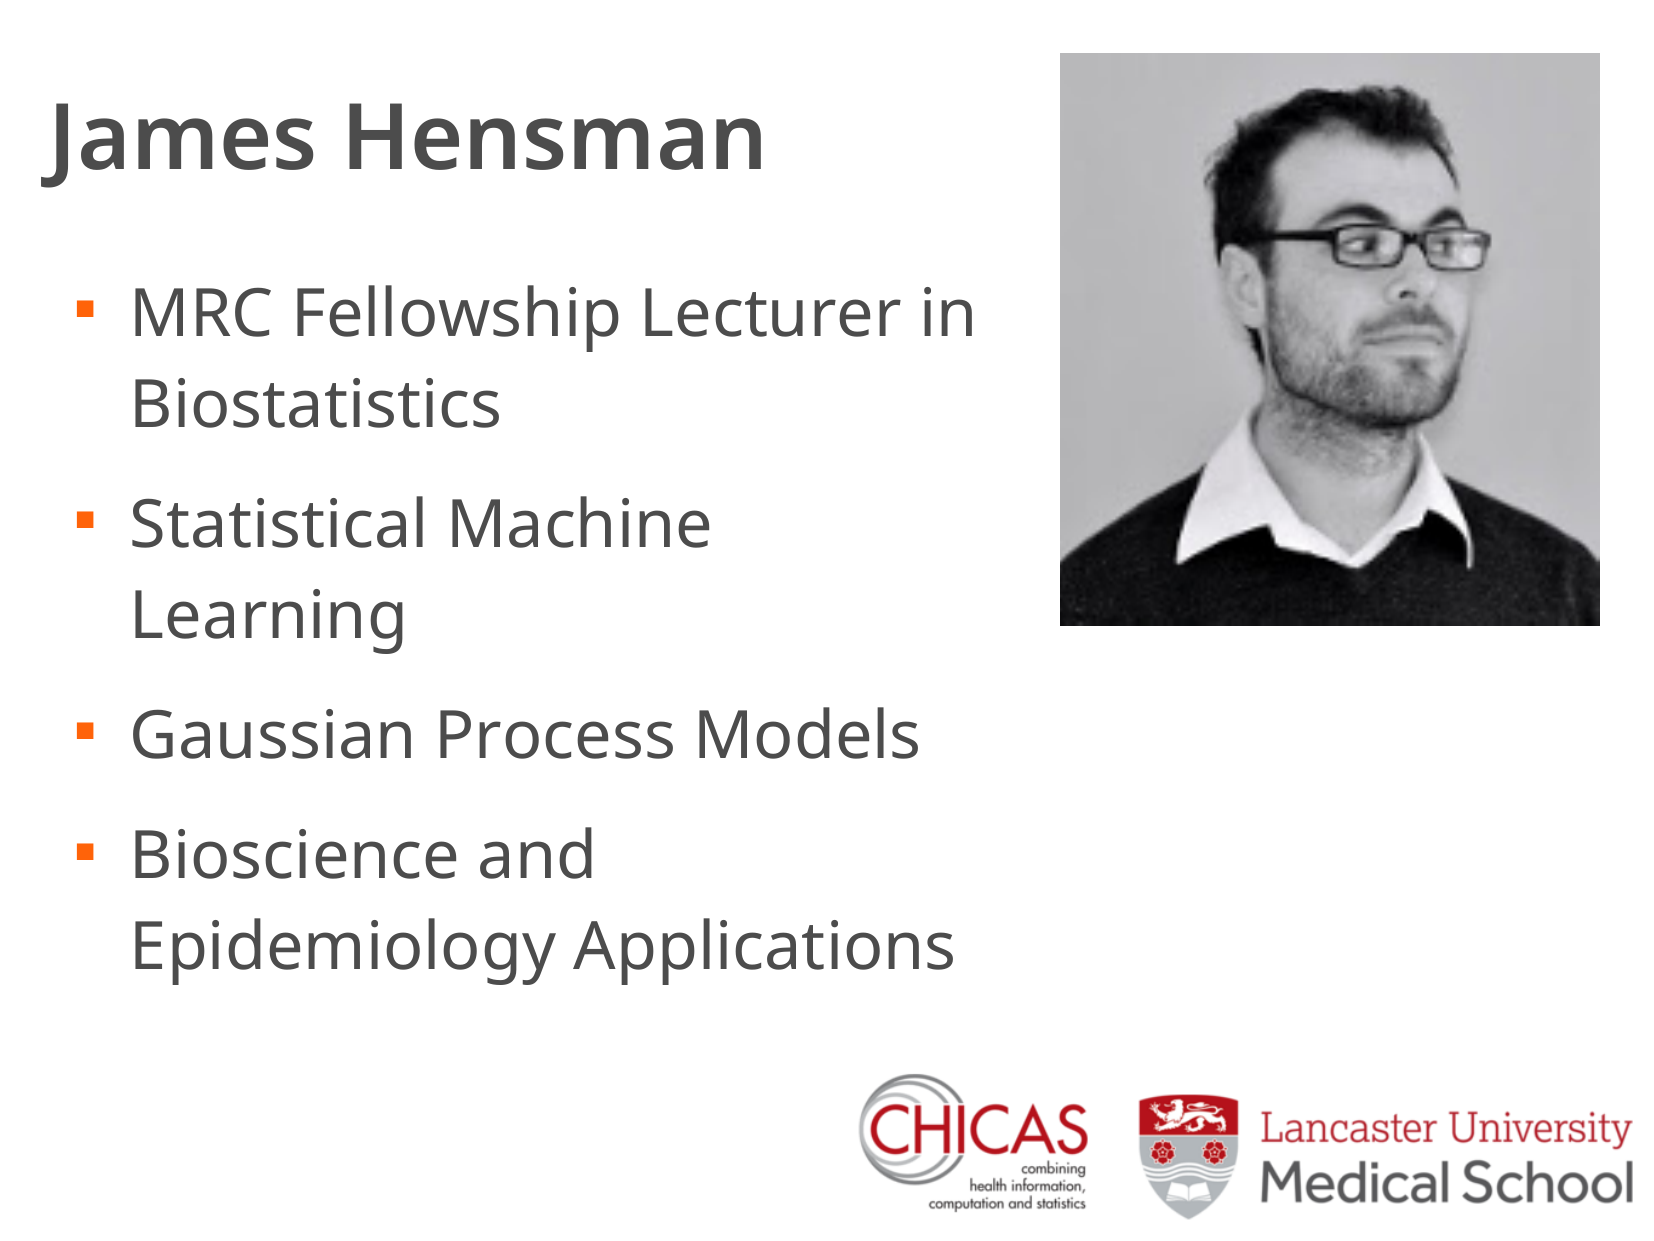

# James Hensman
MRC Fellowship Lecturer in Biostatistics
Statistical Machine Learning
Gaussian Process Models
Bioscience and Epidemiology Applications